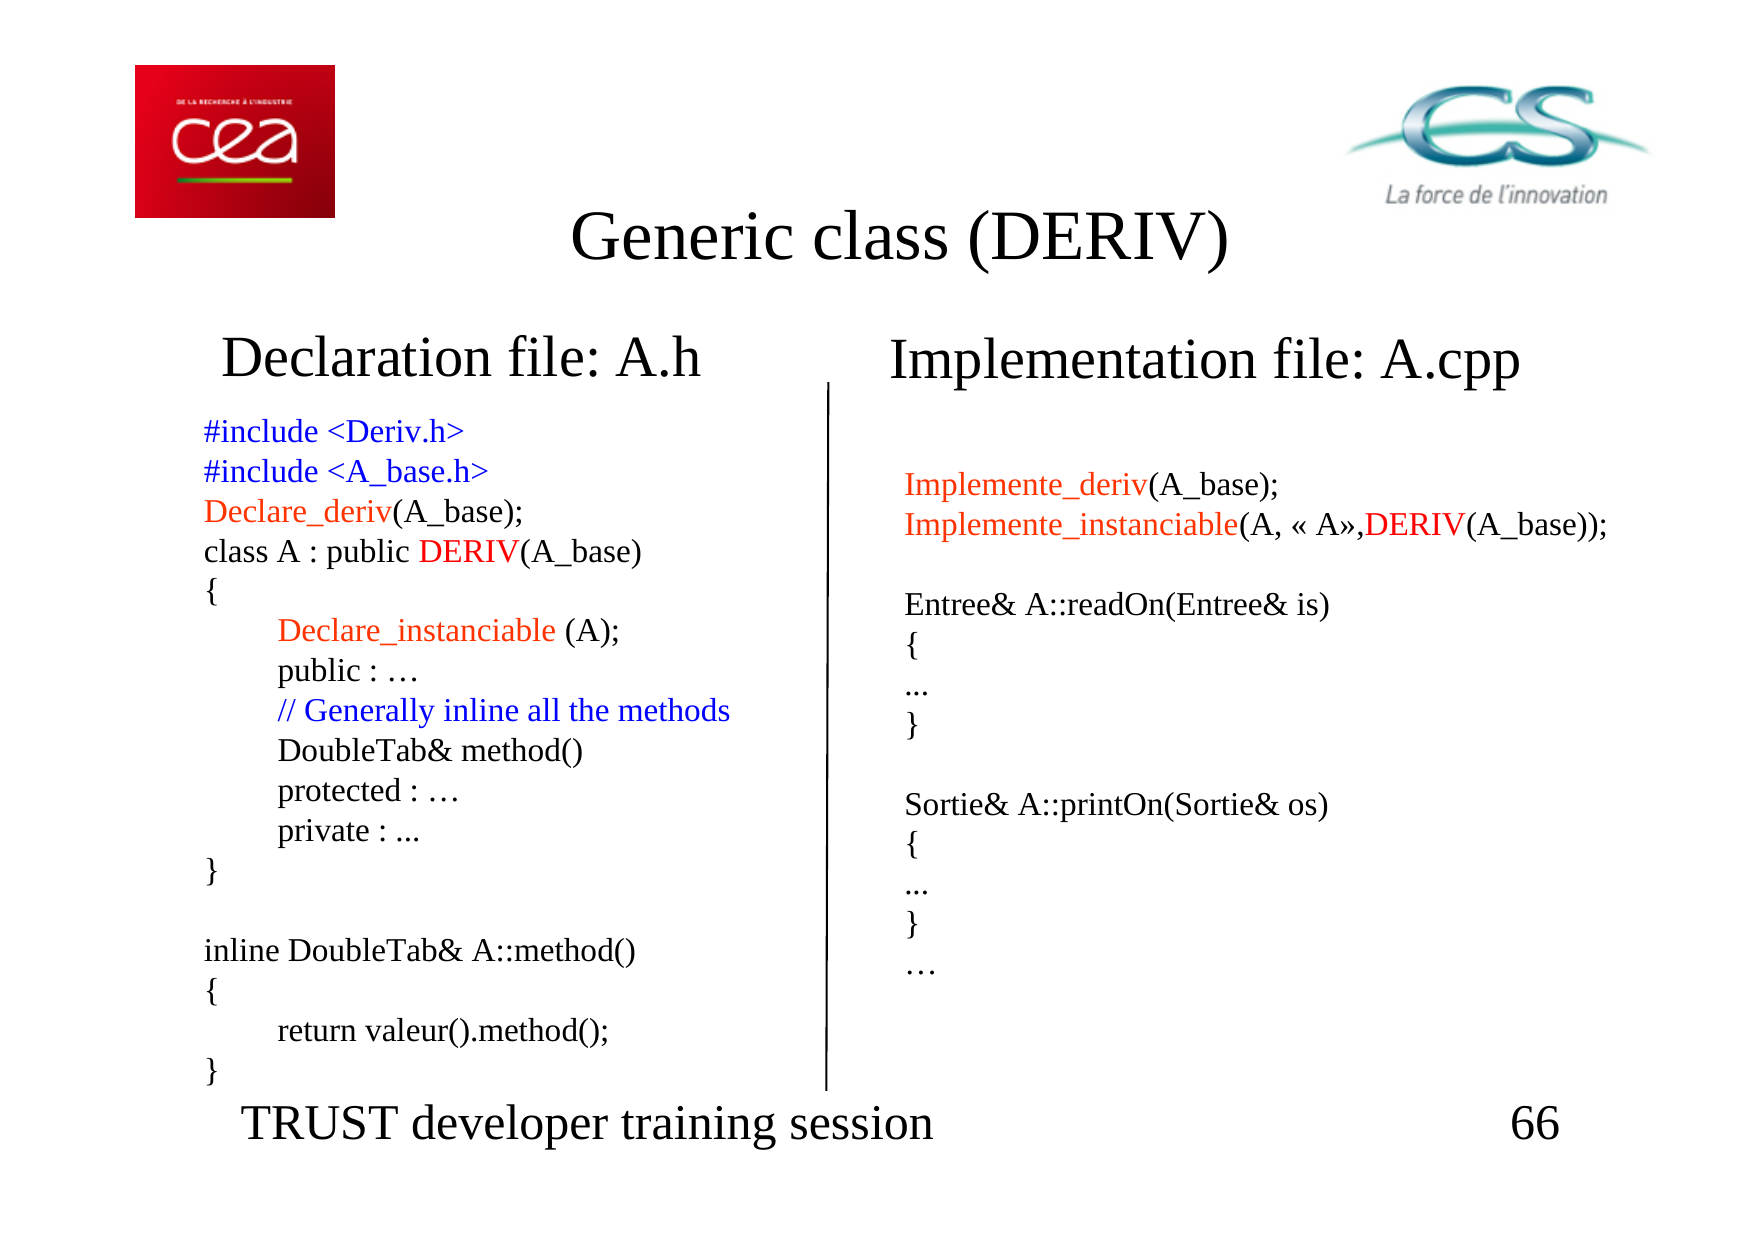

# Generic class (DERIV)
Declaration file: A.h
Implementation file: A.cpp
#include <Deriv.h>
#include <A_base.h>
Declare_deriv(A_base);
class A : public DERIV(A_base)
{
	Declare_instanciable (A);
	public : …
	// Generally inline all the methods
	DoubleTab& method()
	protected : …
	private : ...
}
inline DoubleTab& A::method()
{
	return valeur().method();
}
Implemente_deriv(A_base);
Implemente_instanciable(A, « A»,DERIV(A_base));
Entree& A::readOn(Entree& is)
{
...
}
Sortie& A::printOn(Sortie& os)
{
...
}
…
TRUST developer training session
66